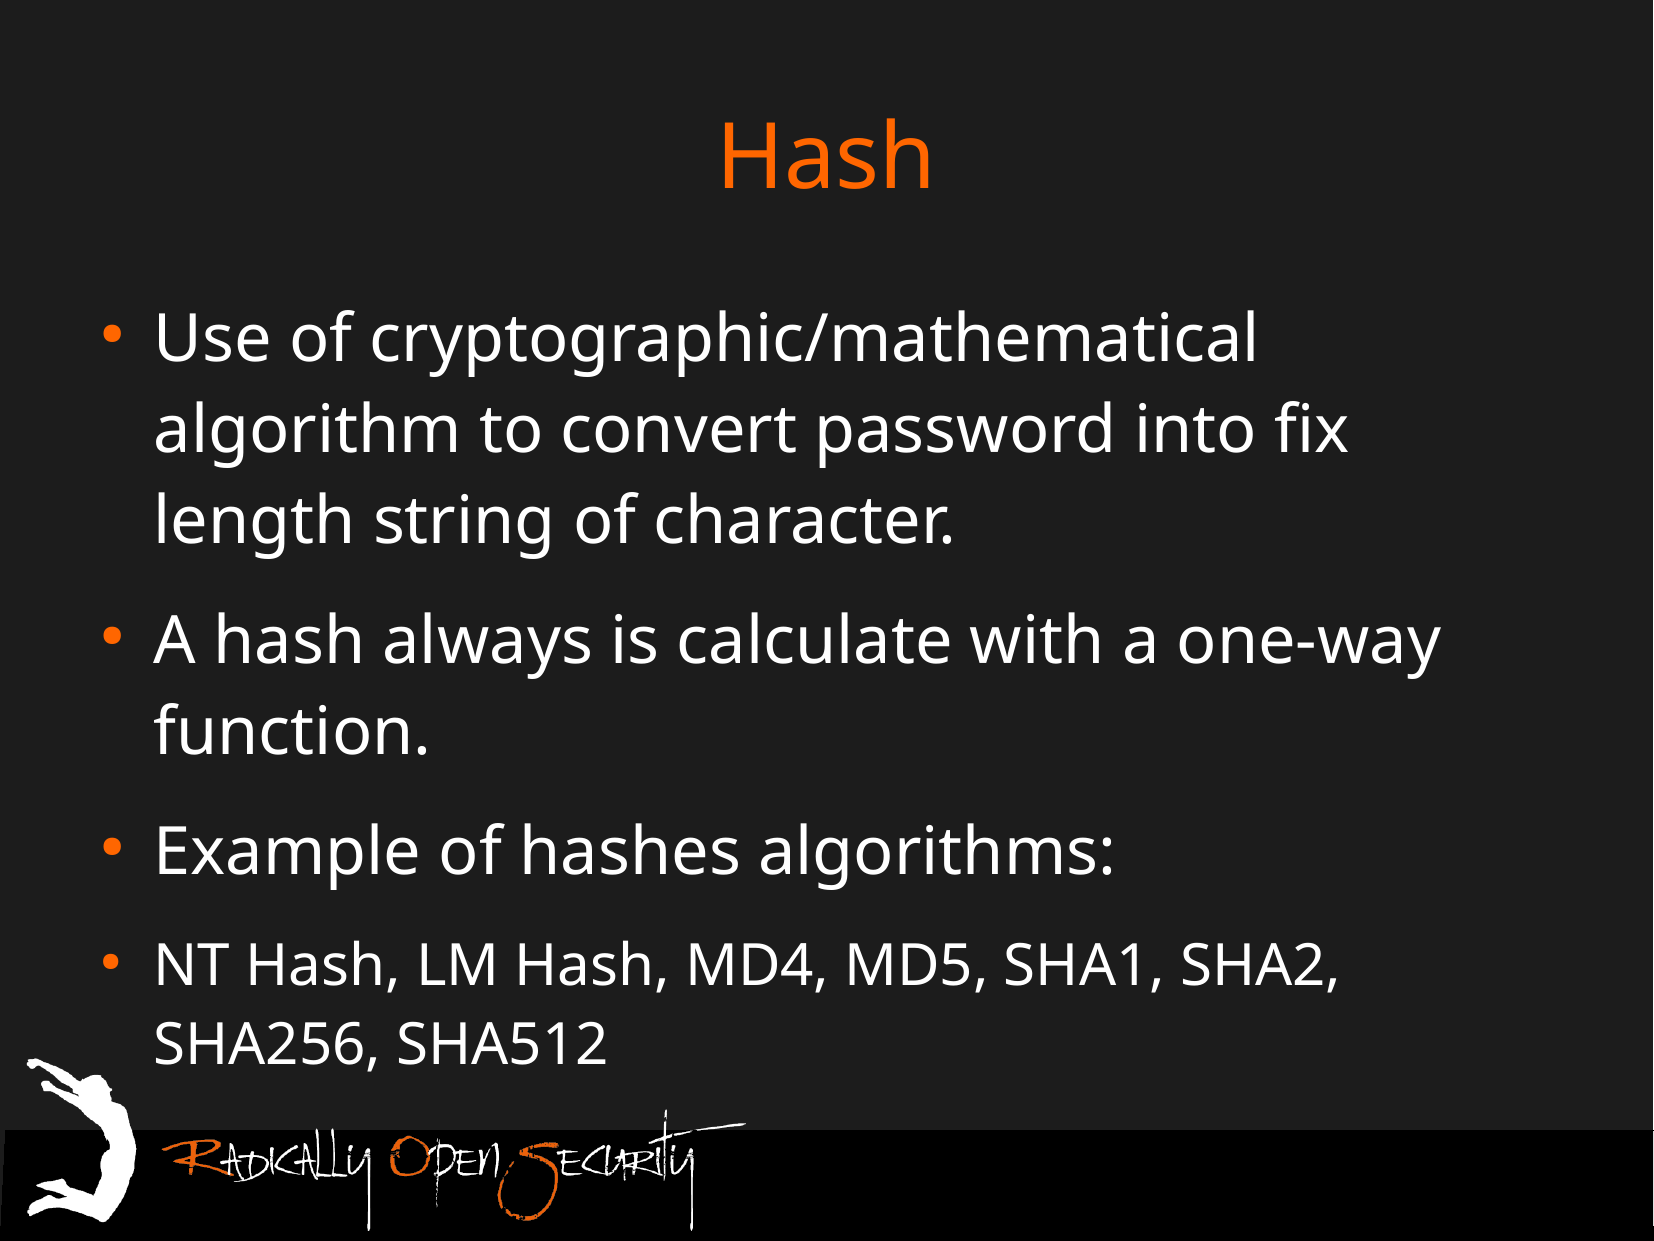

# Hash
Use of cryptographic/mathematical algorithm to convert password into fix length string of character.
A hash always is calculate with a one-way function.
Example of hashes algorithms:
NT Hash, LM Hash, MD4, MD5, SHA1, SHA2, SHA256, SHA512